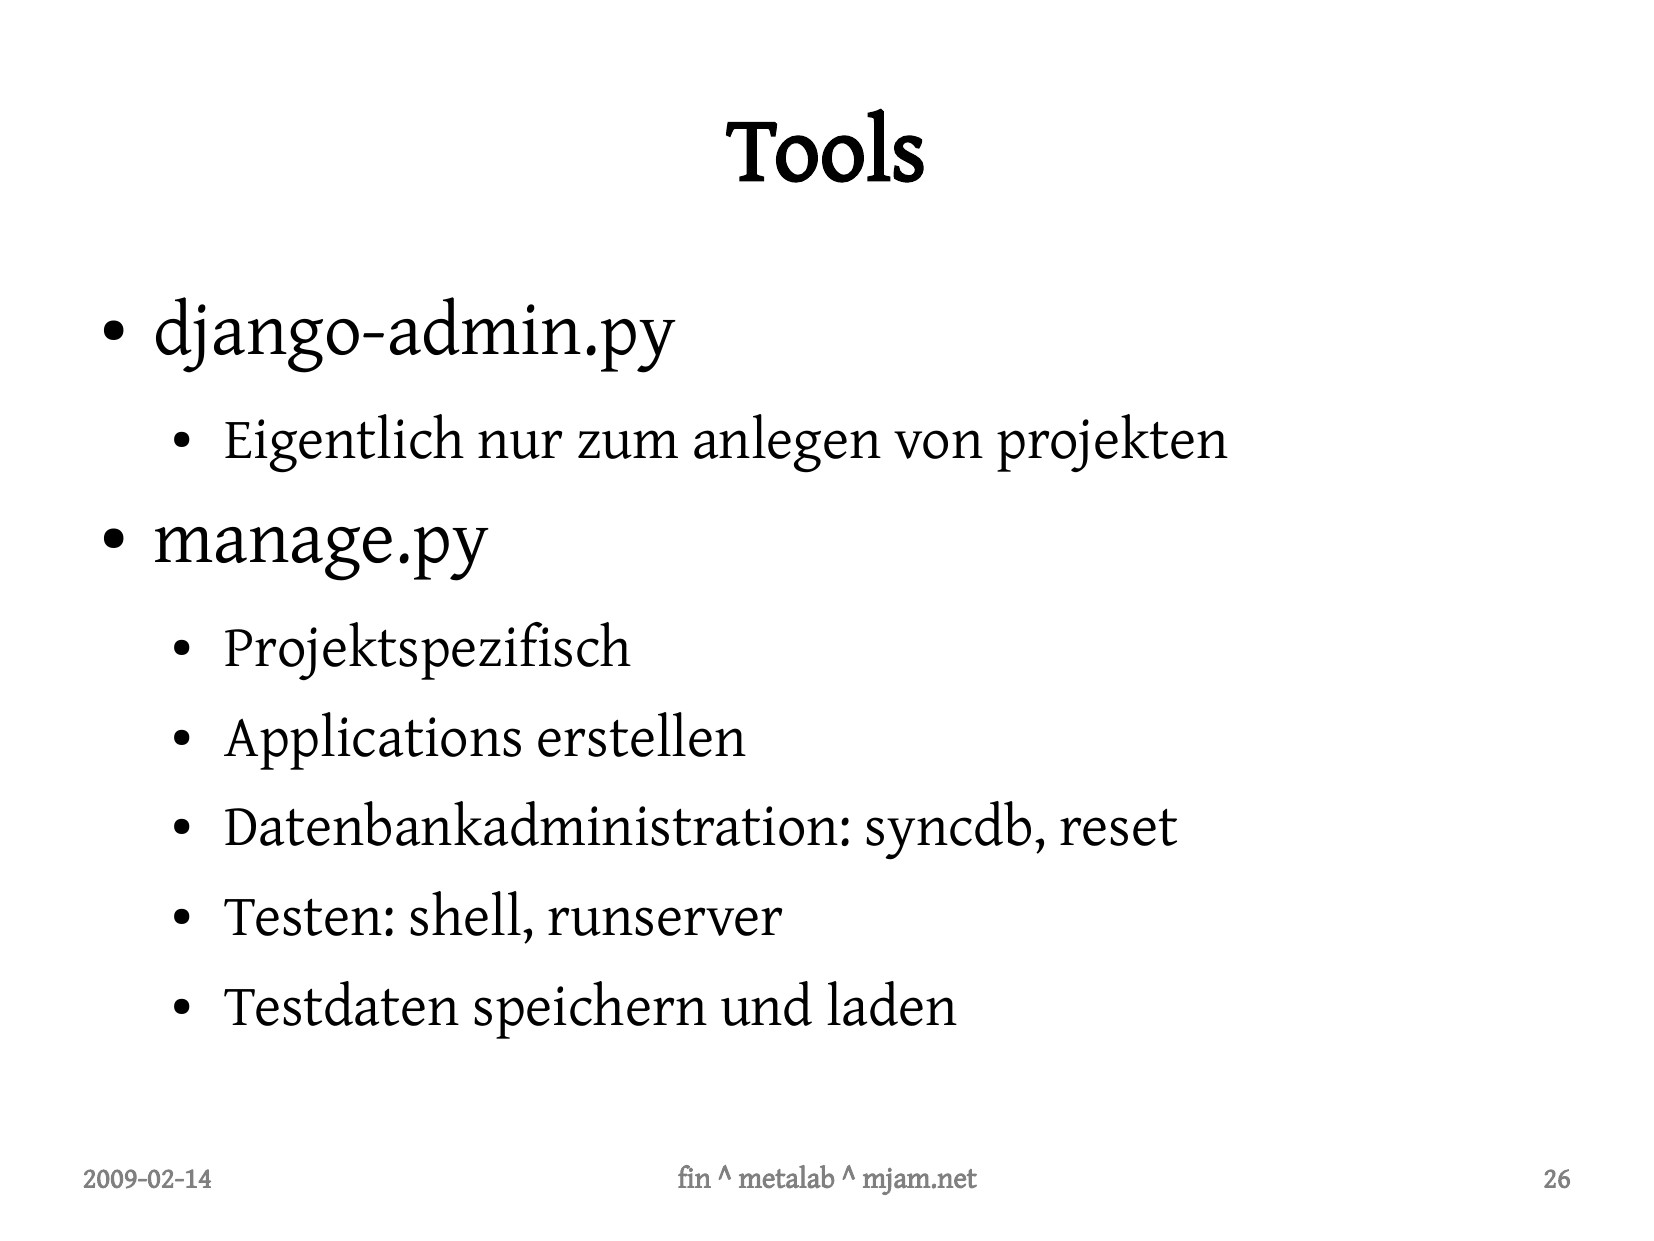

# Tools
django-admin.py
Eigentlich nur zum anlegen von projekten
manage.py
Projektspezifisch
Applications erstellen
Datenbankadministration: syncdb, reset
Testen: shell, runserver
Testdaten speichern und laden
2009-02-14
fin ^ metalab ^ mjam.net
26